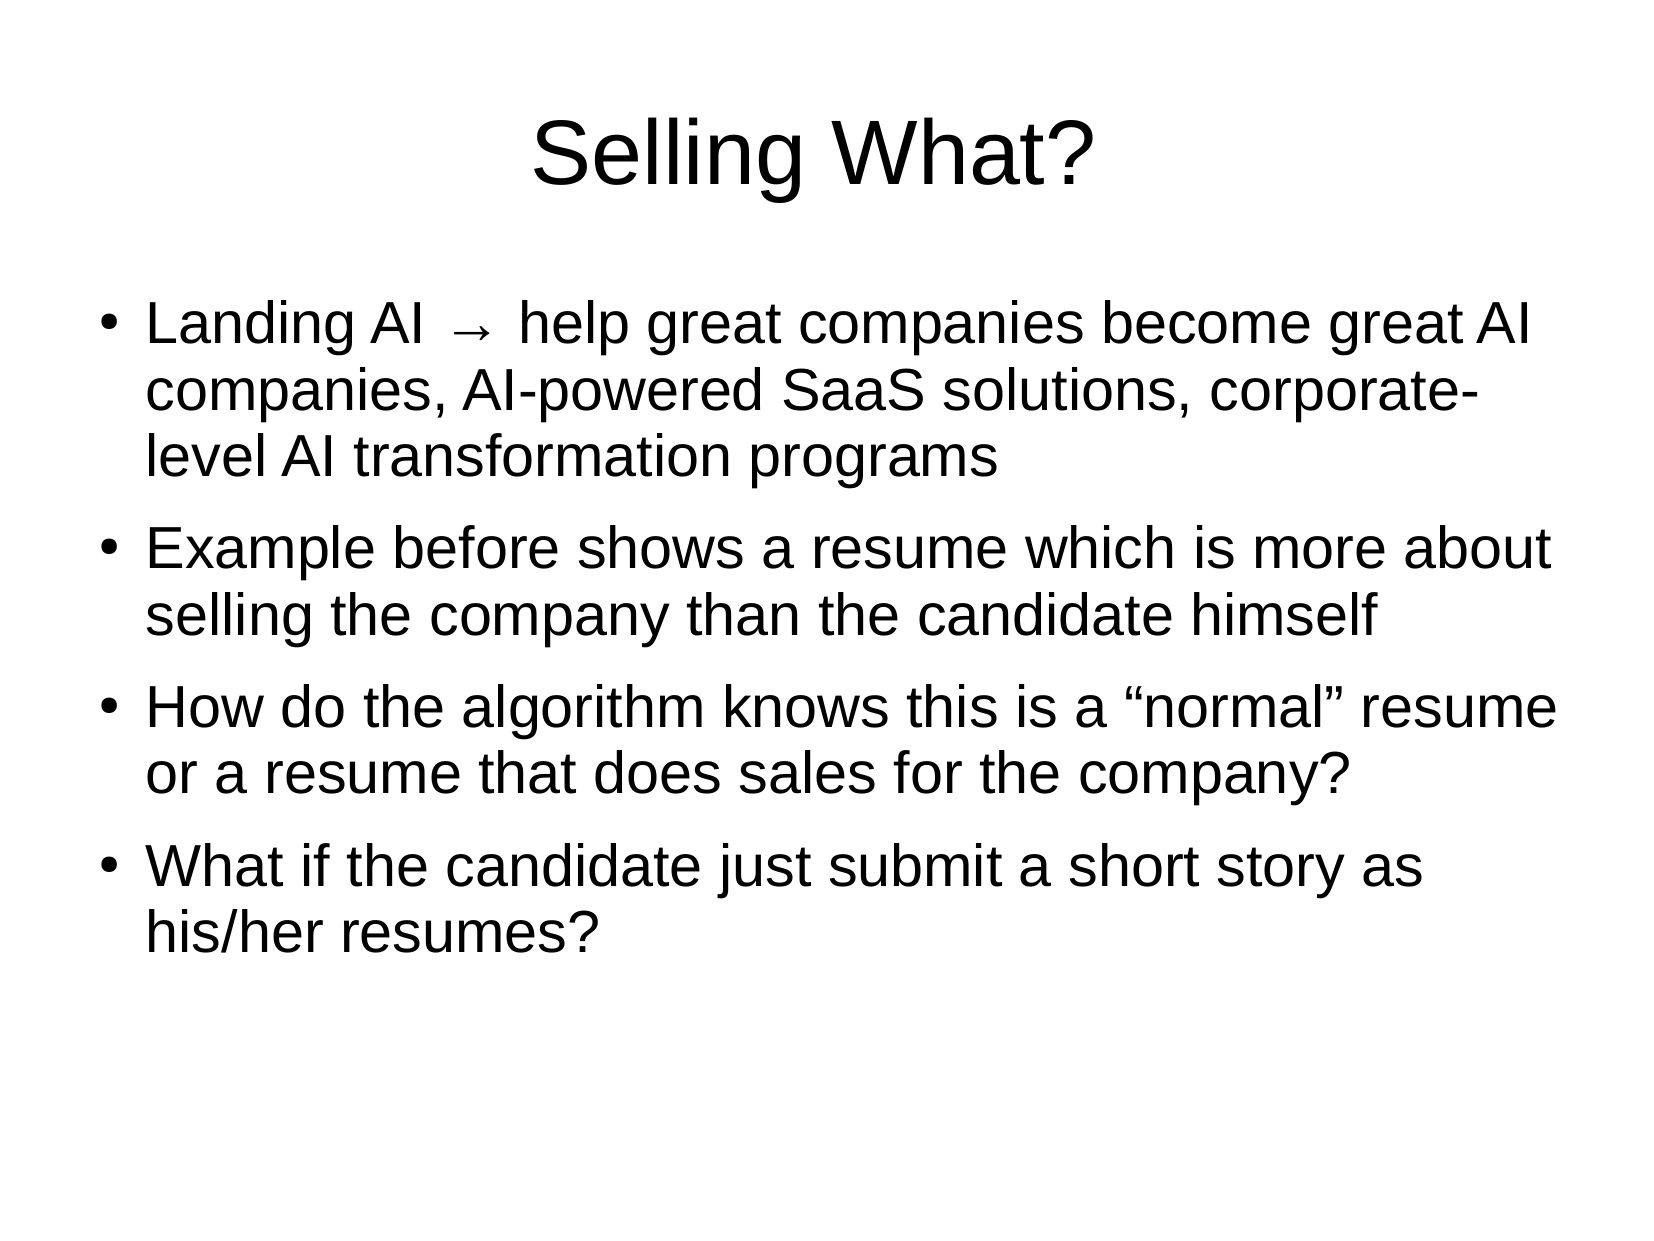

# Selling What?
Landing AI → help great companies become great AI companies, AI-powered SaaS solutions, corporate-level AI transformation programs
Example before shows a resume which is more about selling the company than the candidate himself
How do the algorithm knows this is a “normal” resume or a resume that does sales for the company?
What if the candidate just submit a short story as his/her resumes?